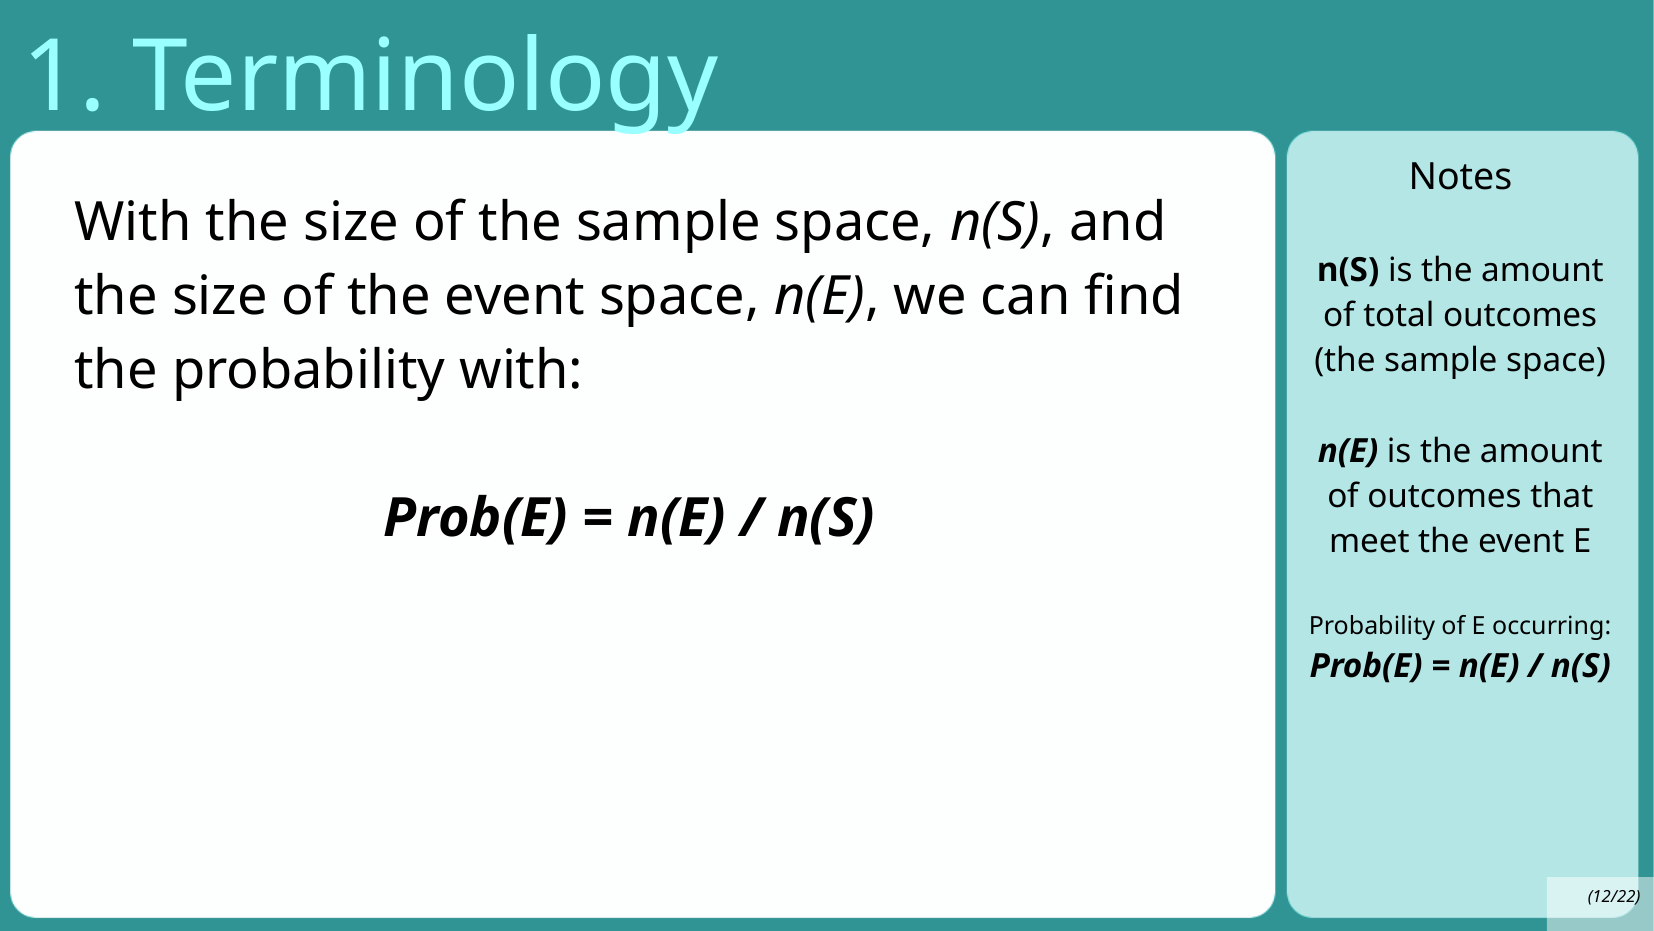

# 1. Terminology
Notes
n(S) is the amount
of total outcomes
(the sample space)
n(E) is the amount of outcomes that meet the event E
Probability of E occurring:
Prob(E) = n(E) / n(S)
With the size of the sample space, n(S), and the size of the event space, n(E), we can find the probability with:
Prob(E) = n(E) / n(S)